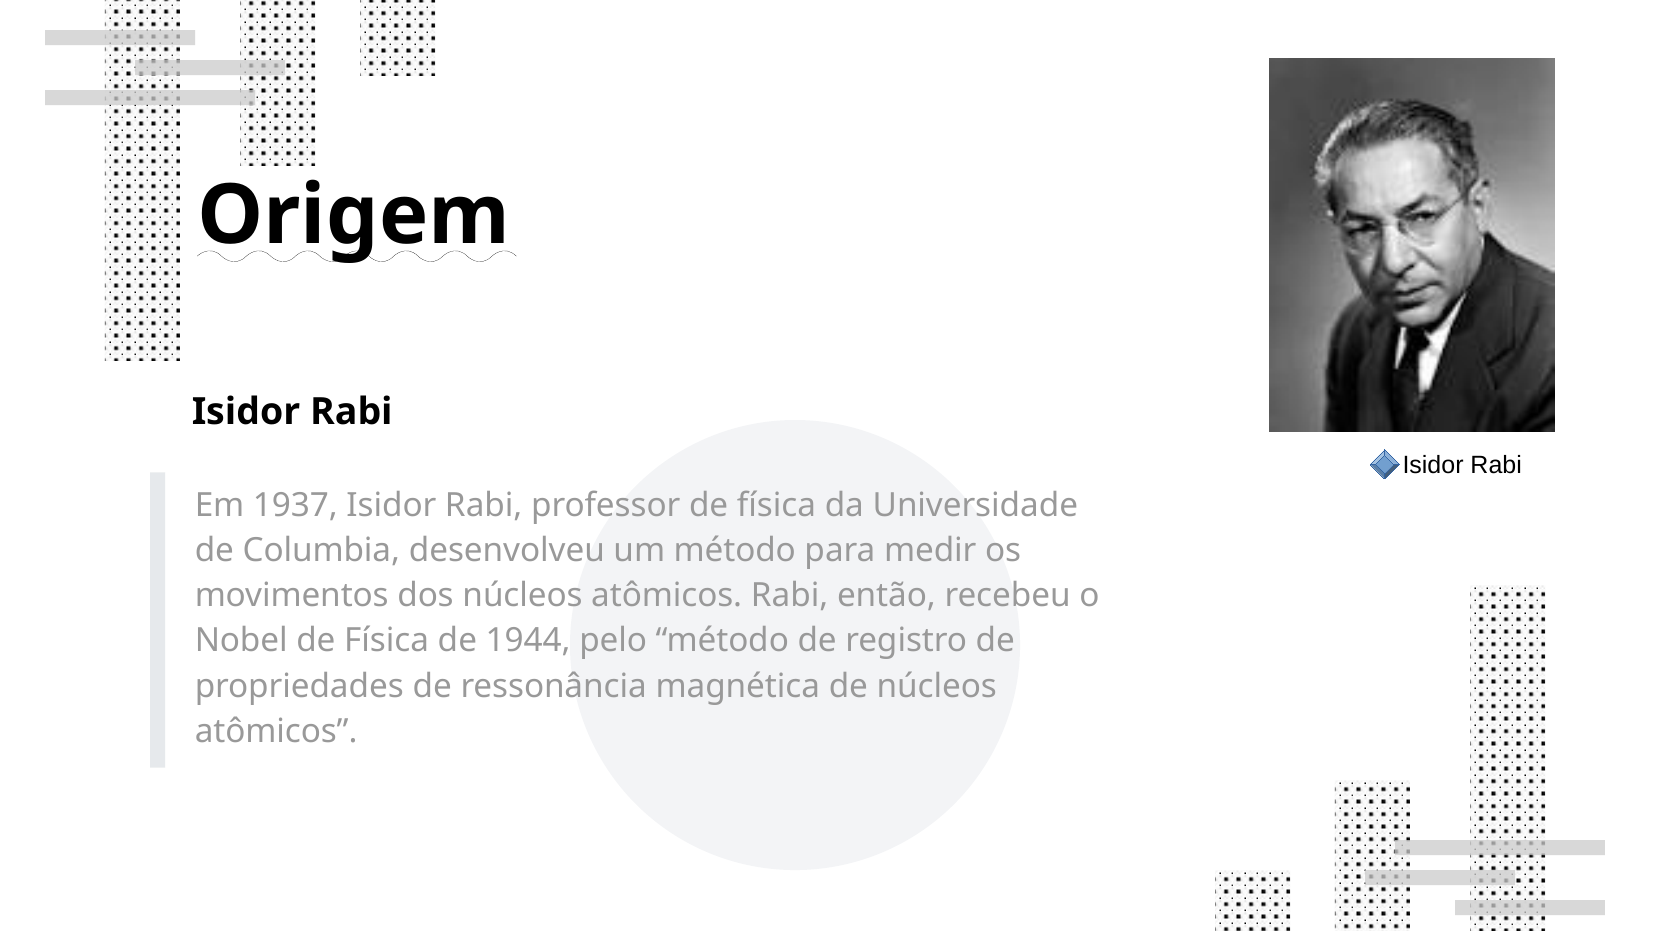

Origem
Isidor Rabi
Isidor Rabi
Em 1937, Isidor Rabi, professor de física da Universidade de Columbia, desenvolveu um método para medir os movimentos dos núcleos atômicos. Rabi, então, recebeu o Nobel de Física de 1944, pelo “método de registro de propriedades de ressonância magnética de núcleos atômicos”.